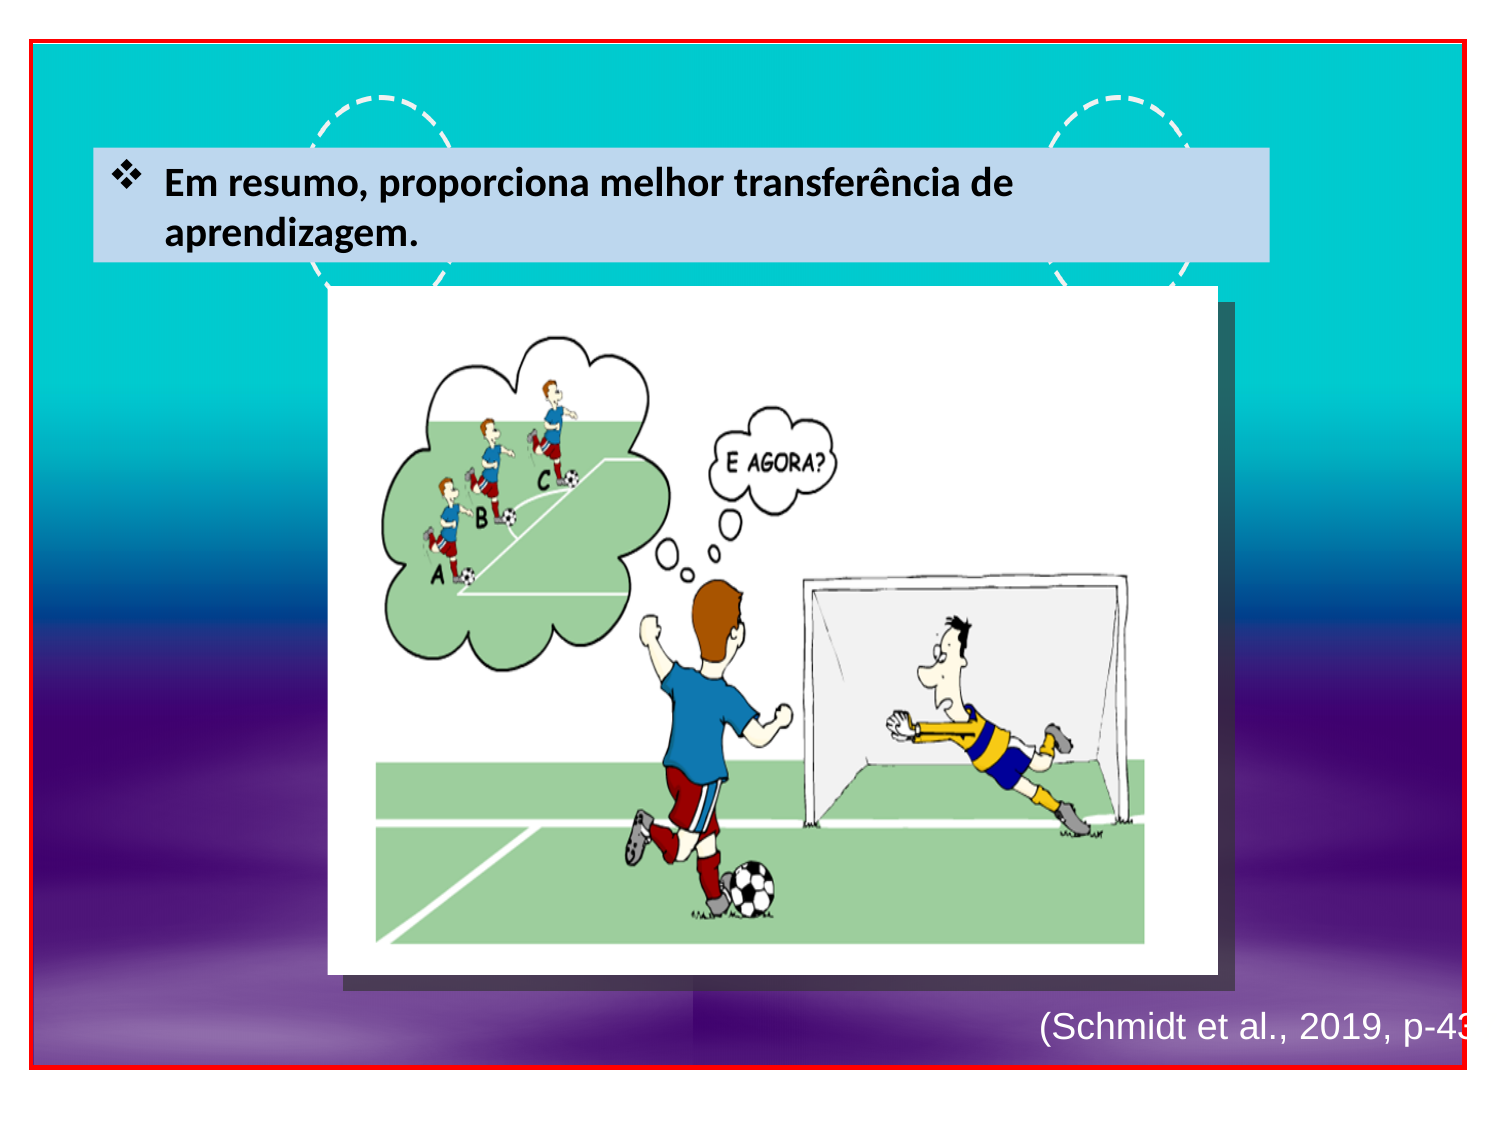

Em resumo, proporciona melhor transferência de aprendizagem.
(Schmidt et al., 2019, p-437-486)